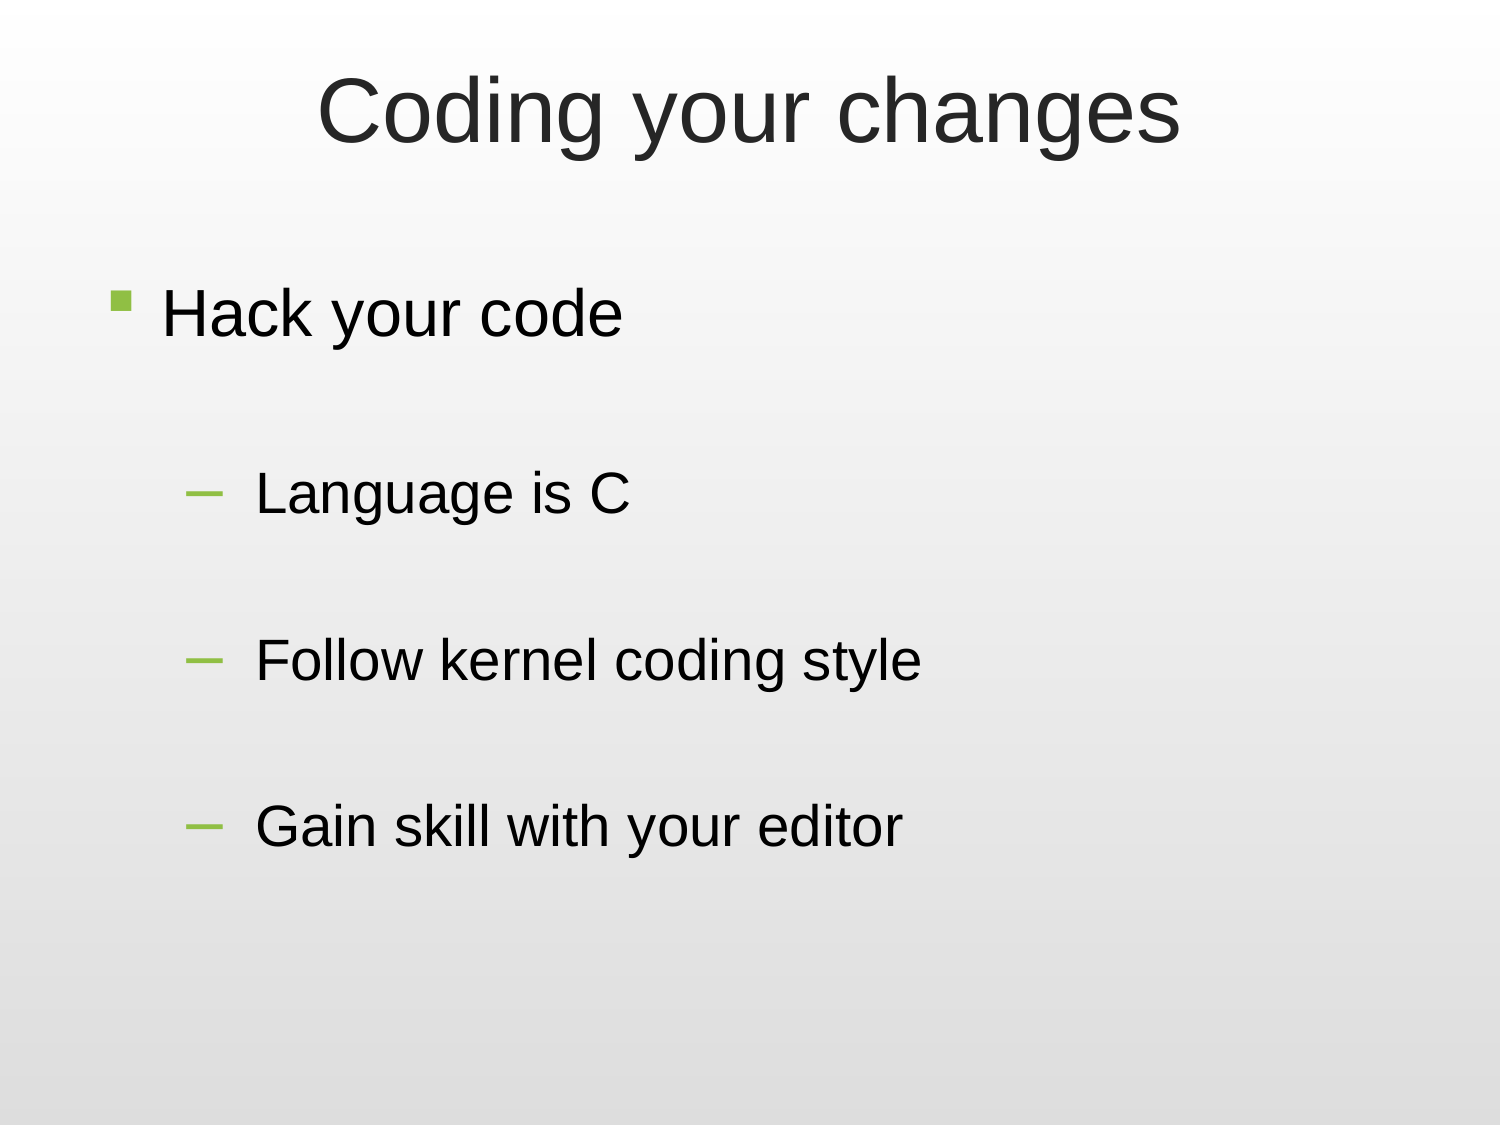

# Coding your changes
Hack your code
Language is C
Follow kernel coding style
Gain skill with your editor